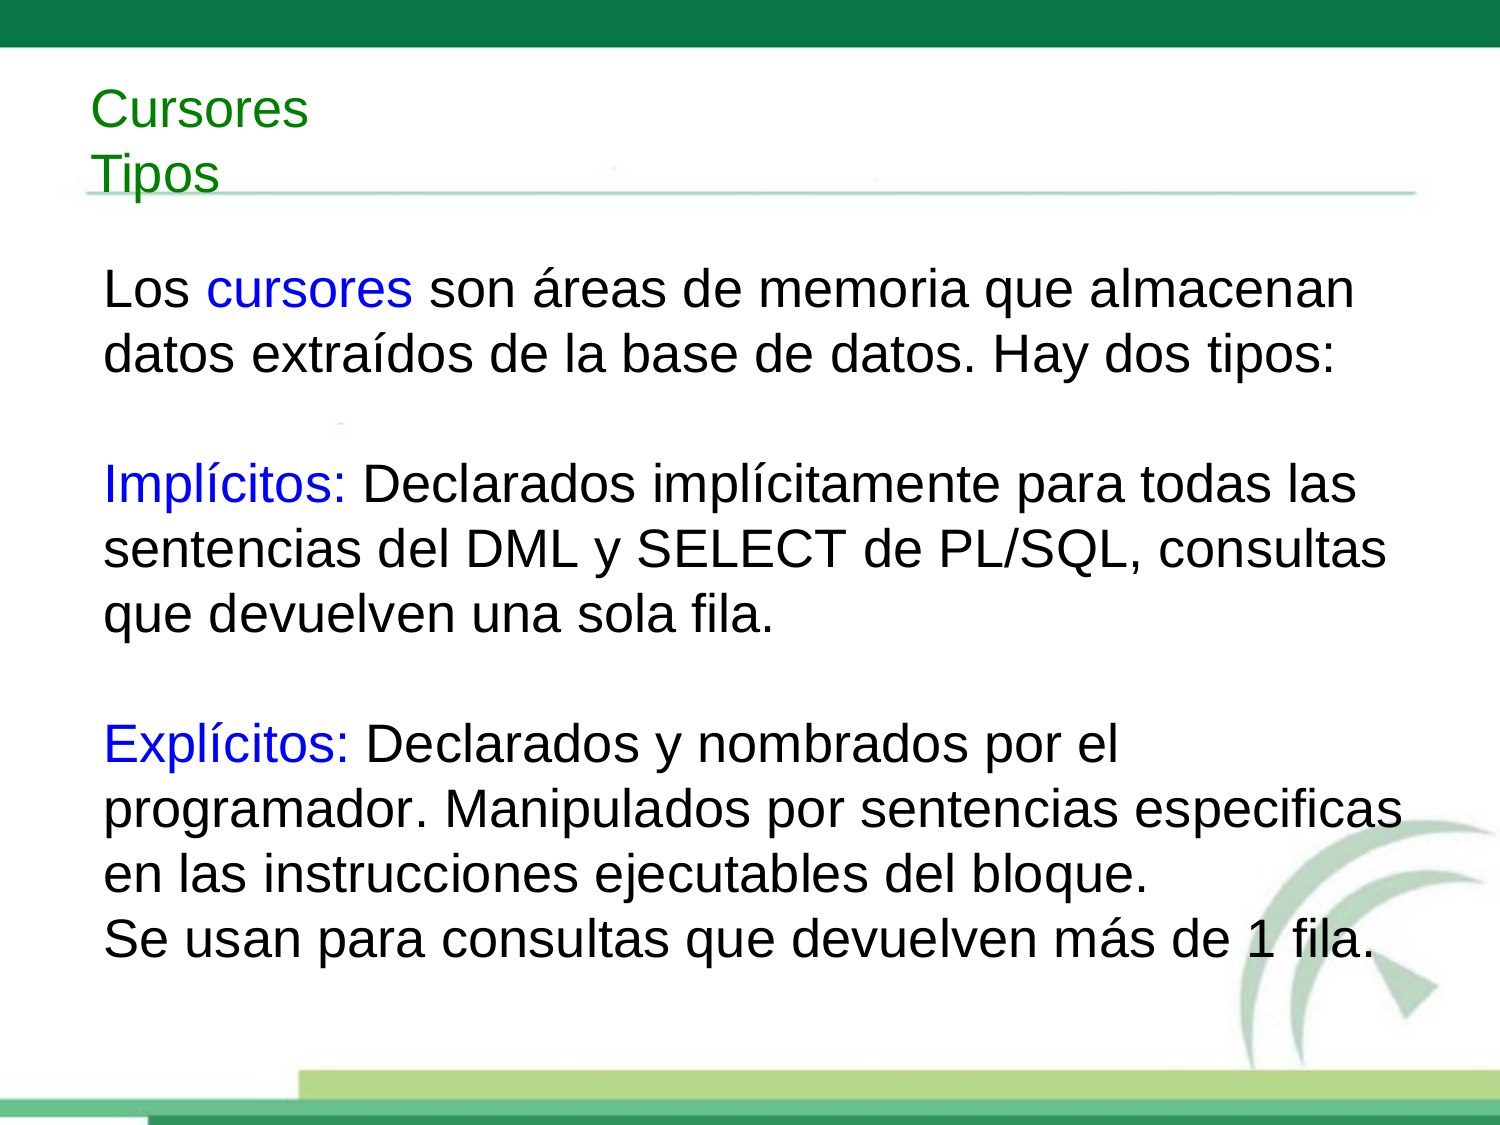

# Cursores Tipos
Los cursores son áreas de memoria que almacenan datos extraídos de la base de datos. Hay dos tipos:
Implícitos: Declarados implícitamente para todas las sentencias del DML y SELECT de PL/SQL, consultas que devuelven una sola fila.
Explícitos: Declarados y nombrados por el programador. Manipulados por sentencias especificas en las instrucciones ejecutables del bloque.
Se usan para consultas que devuelven más de 1 fila.